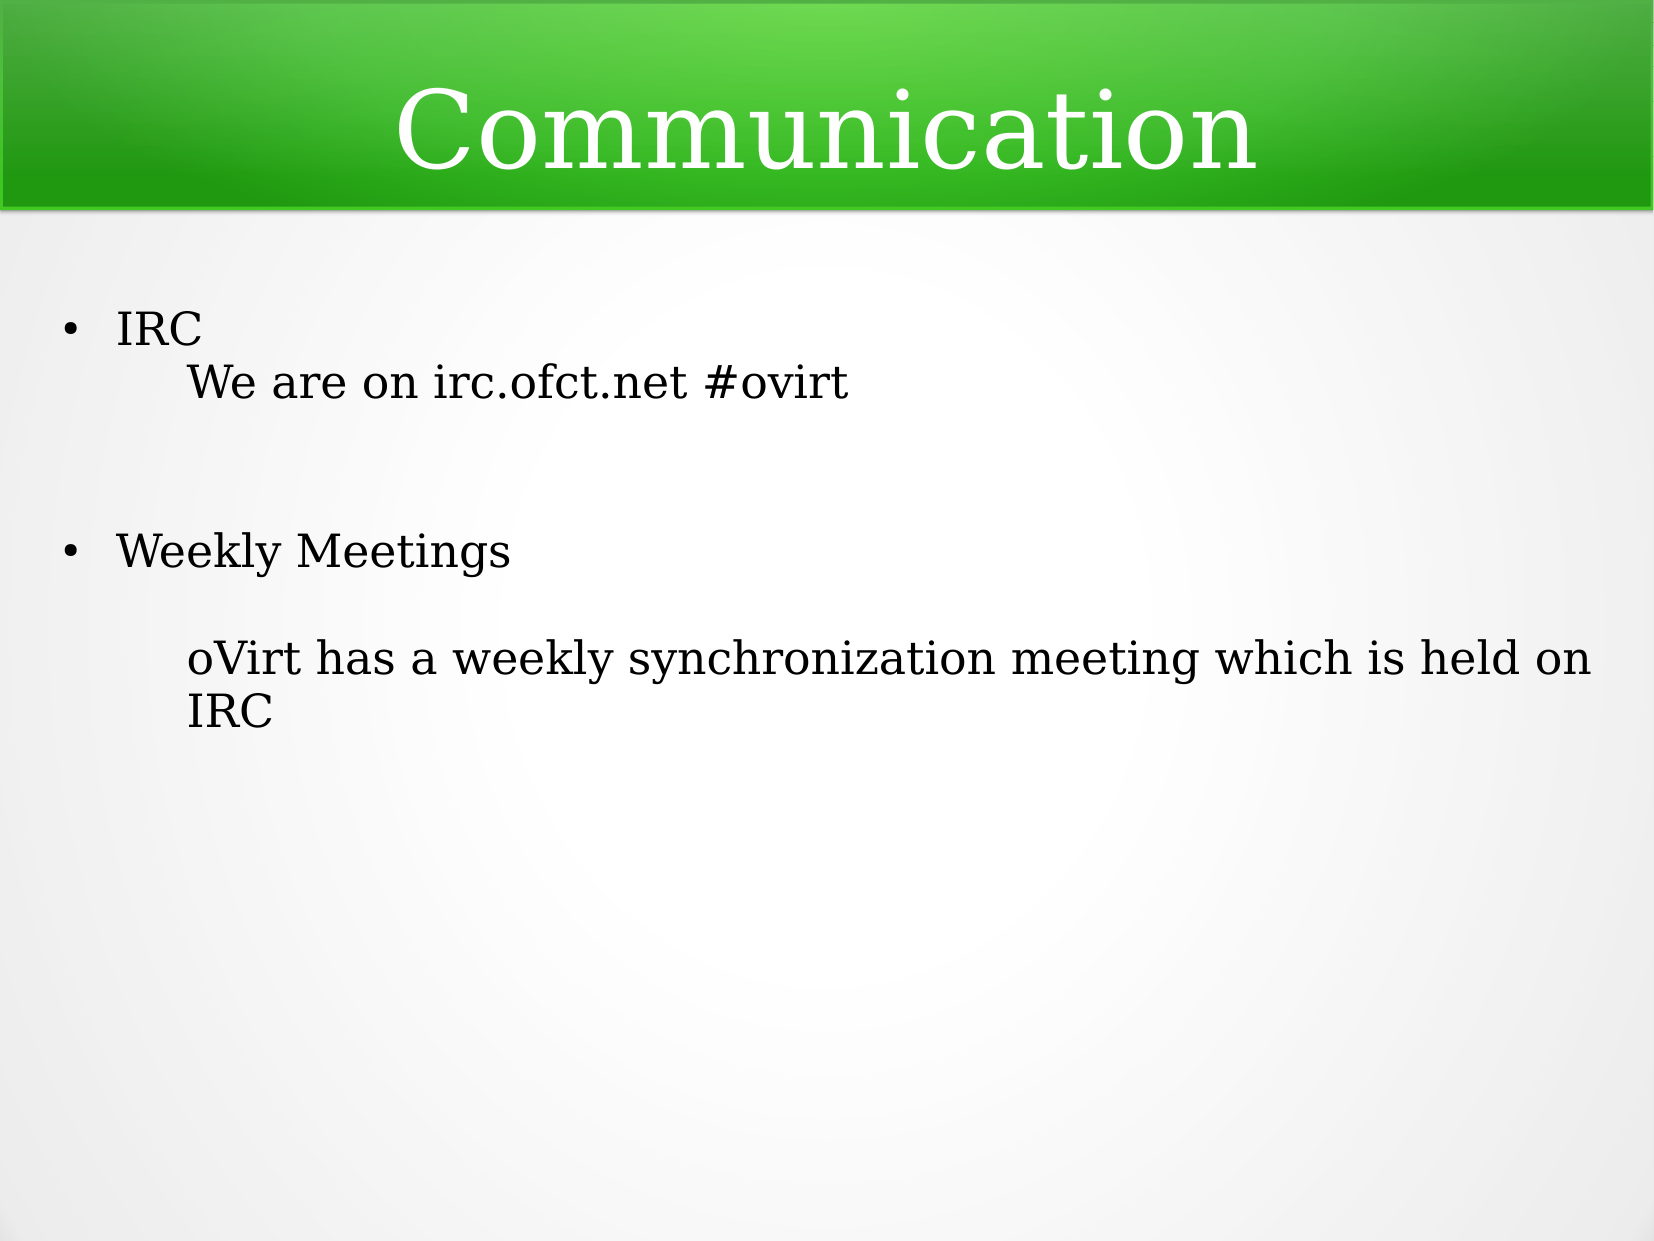

# Communication
IRC
We are on irc.ofct.net #ovirt
Weekly Meetings
oVirt has a weekly synchronization meeting which is held on IRC